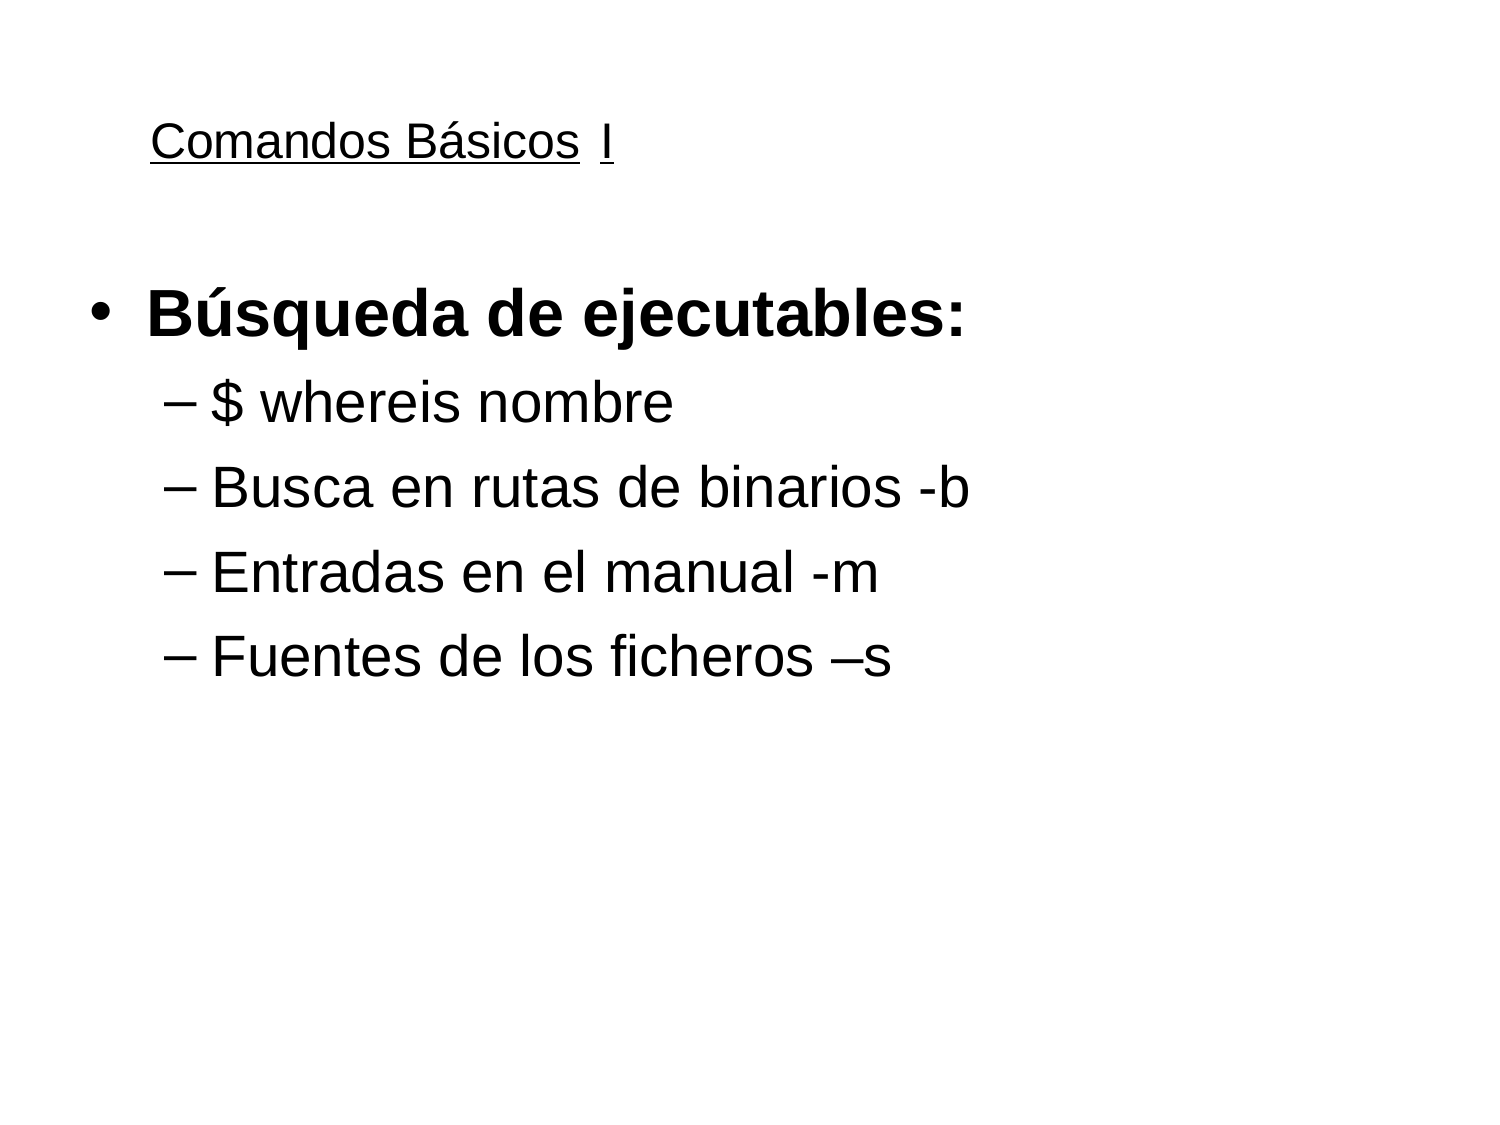

# Comandos Básicos	I
Búsqueda de ejecutables:
$ whereis nombre
Busca en rutas de binarios -b
Entradas en el manual -m
Fuentes de los ficheros –s